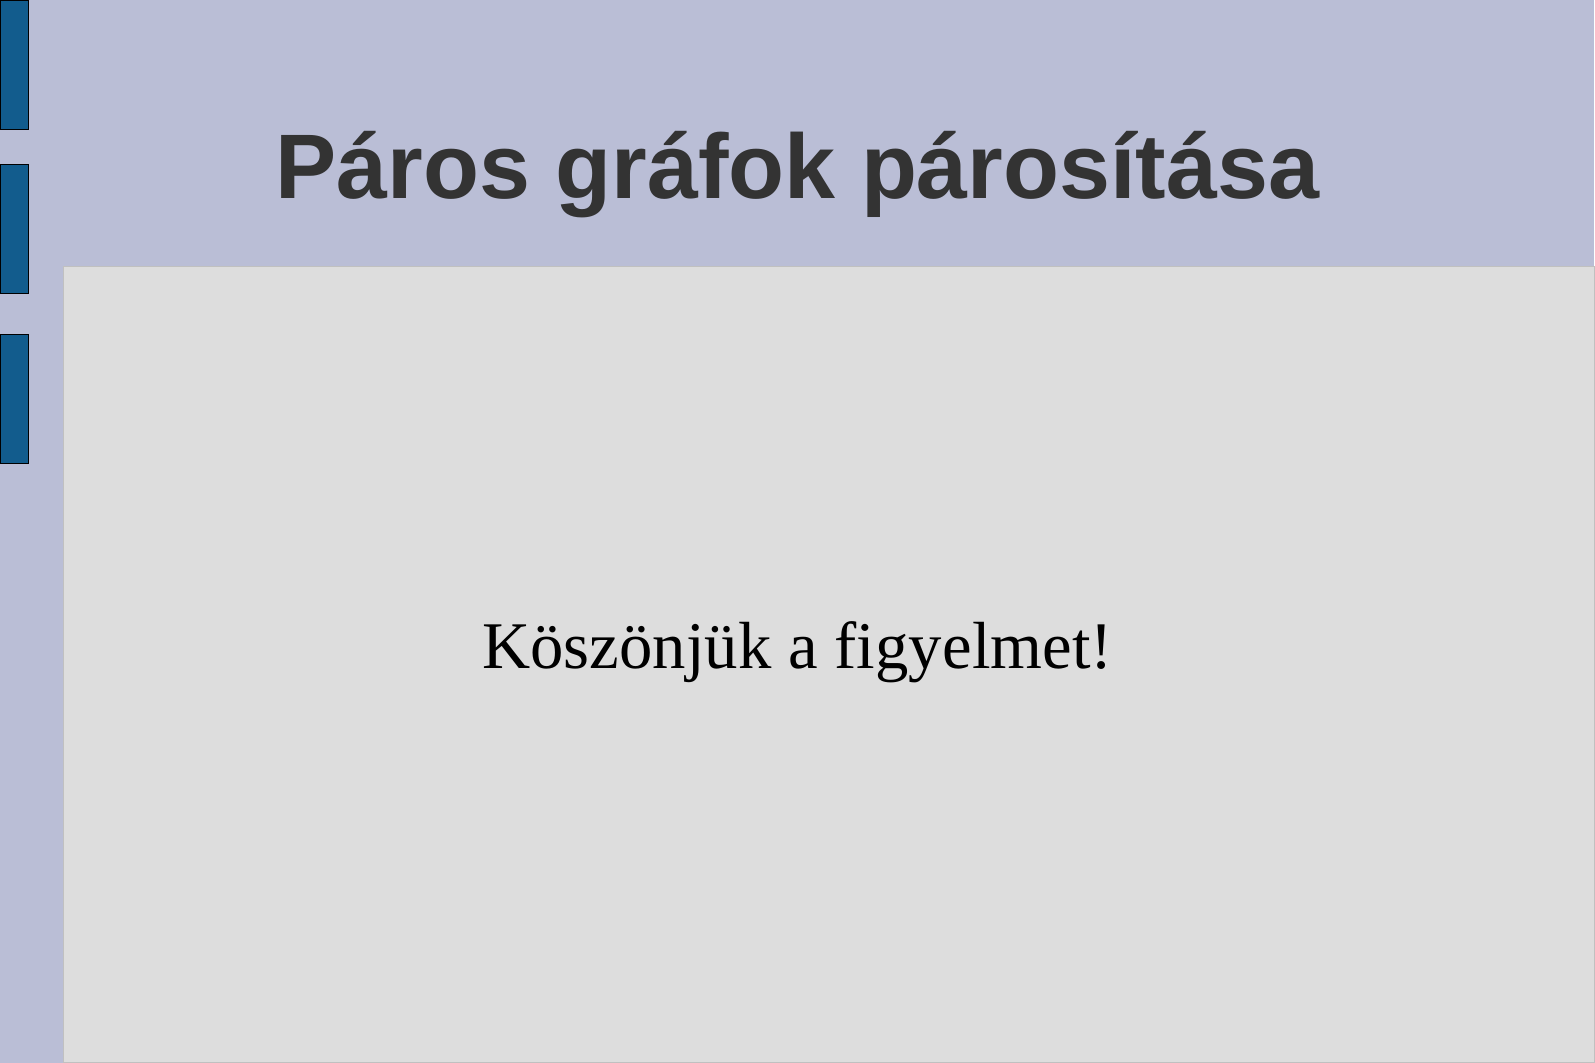

# Páros gráfok párosítása
Köszönjük a figyelmet!